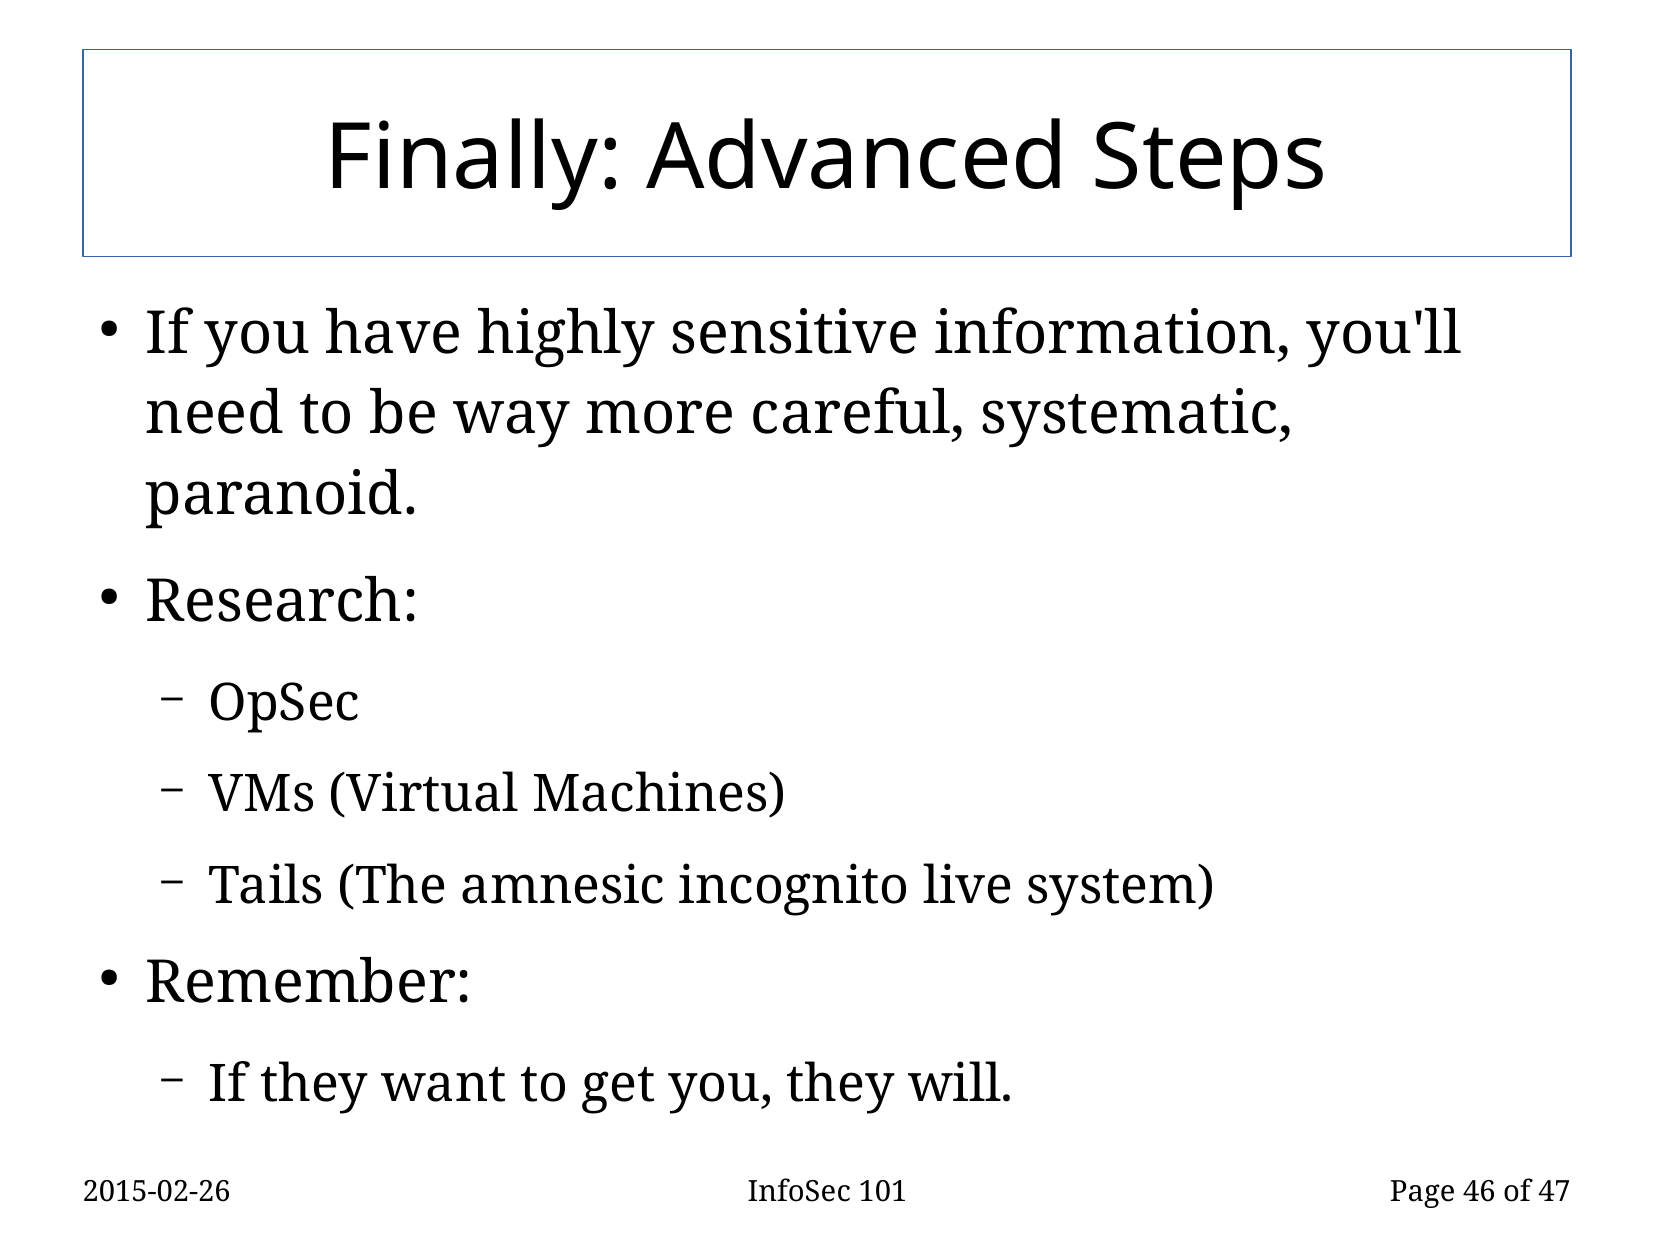

# Finally: Advanced Steps
If you have highly sensitive information, you'll need to be way more careful, systematic, paranoid.
Research:
OpSec
VMs (Virtual Machines)
Tails (The amnesic incognito live system)
Remember:
If they want to get you, they will.
2015-02-26
InfoSec 101
46